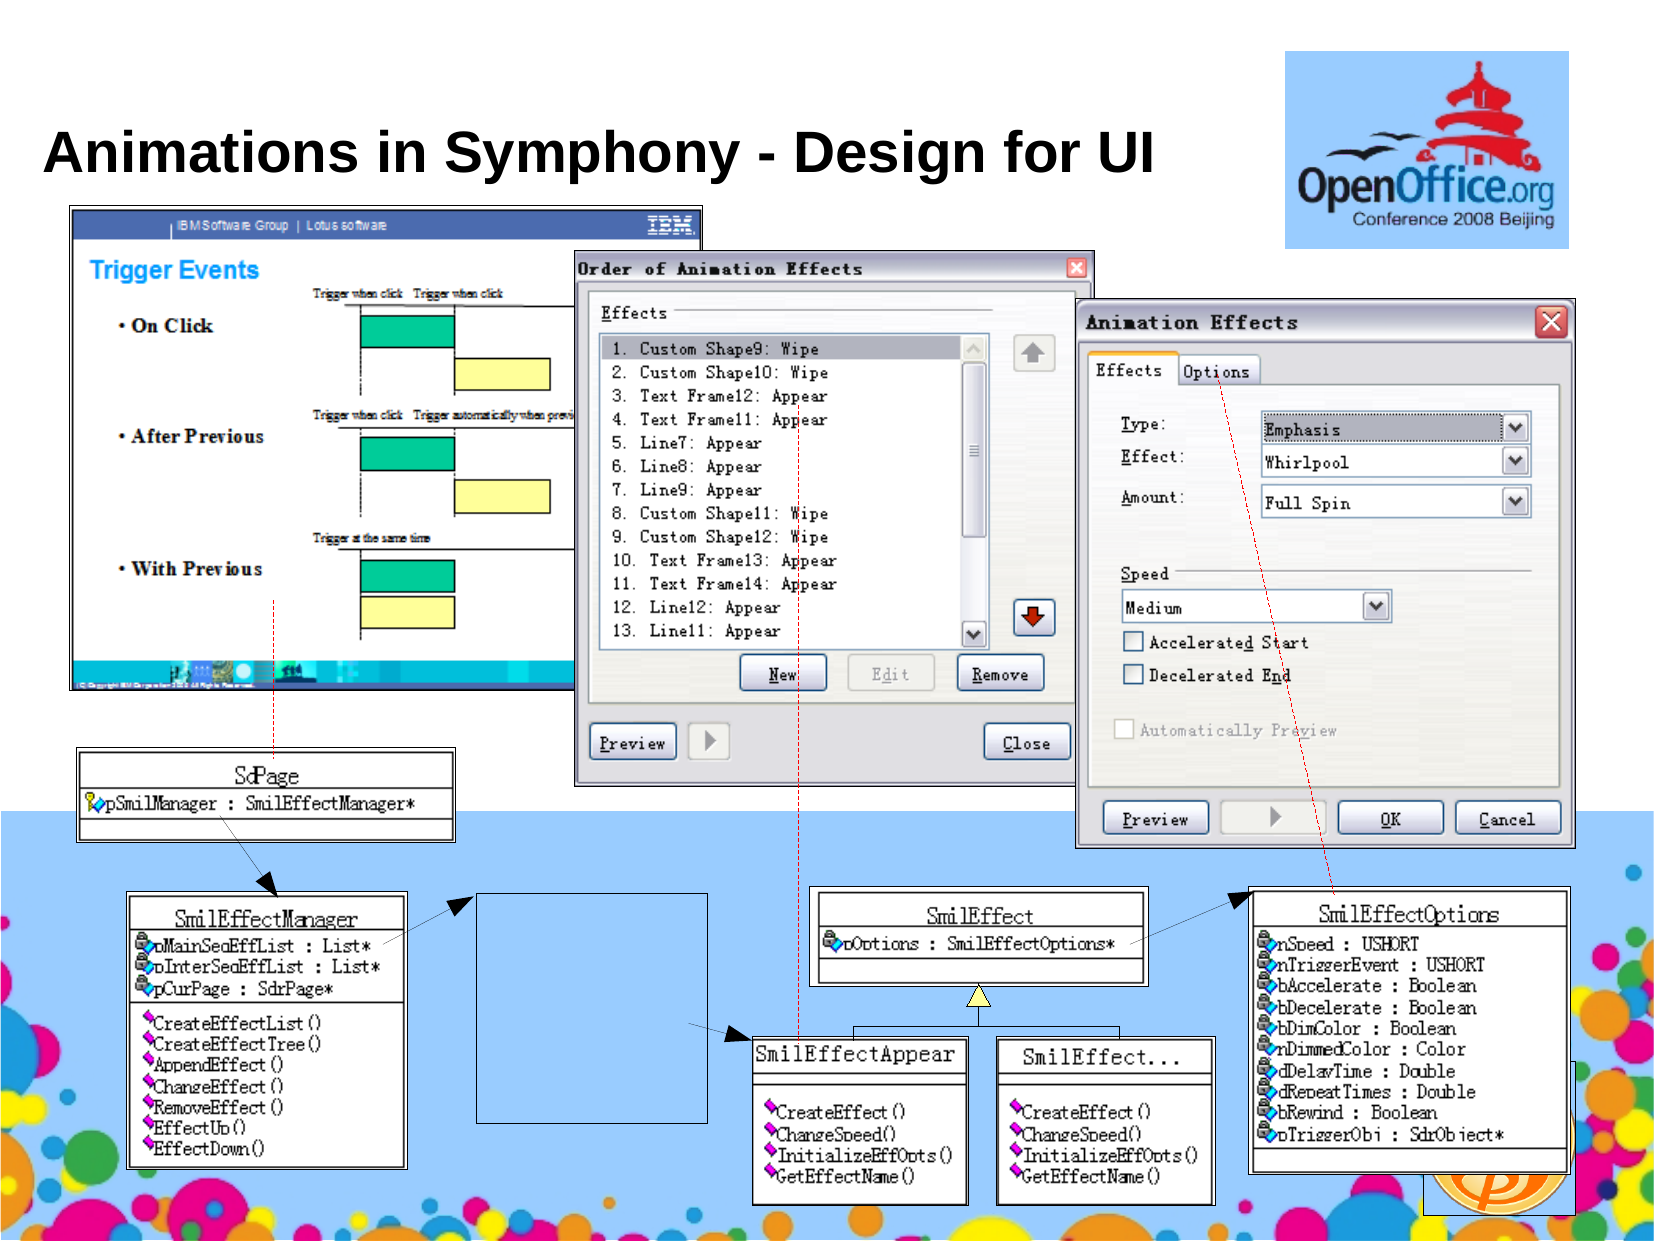

# Animations in Symphony - Design for UI